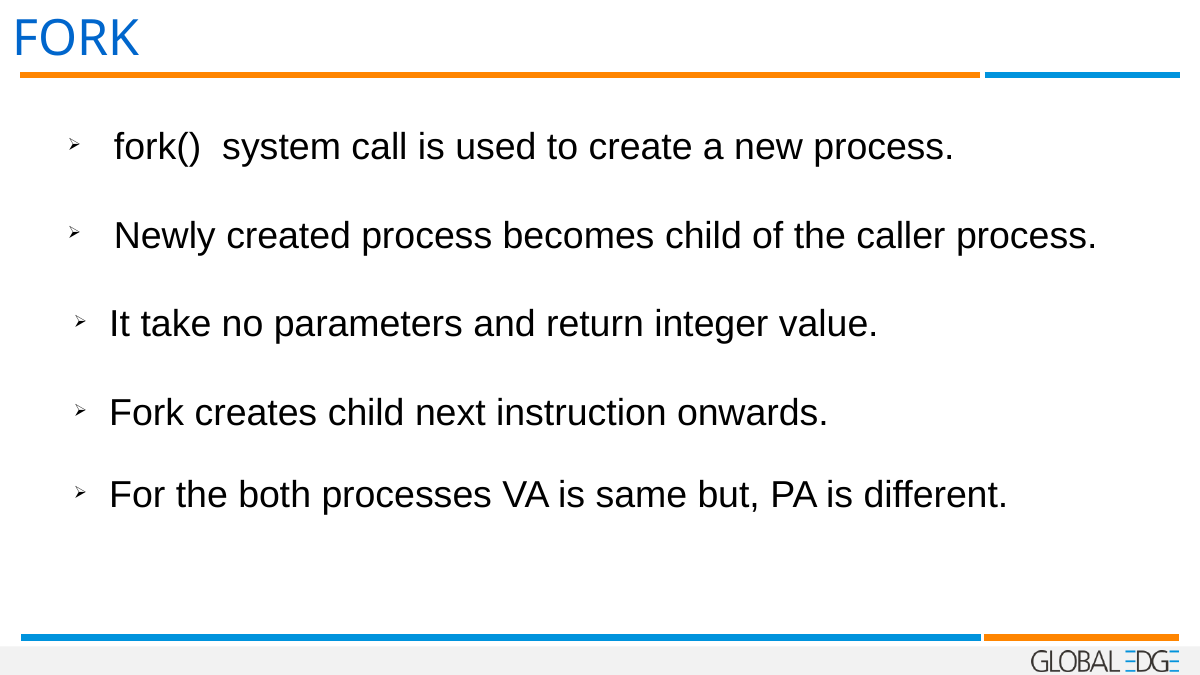

# FORK
 fork() system call is used to create a new process.
 Newly created process becomes child of the caller process.
It take no parameters and return integer value.
Fork creates child next instruction onwards.
For the both processes VA is same but, PA is different.